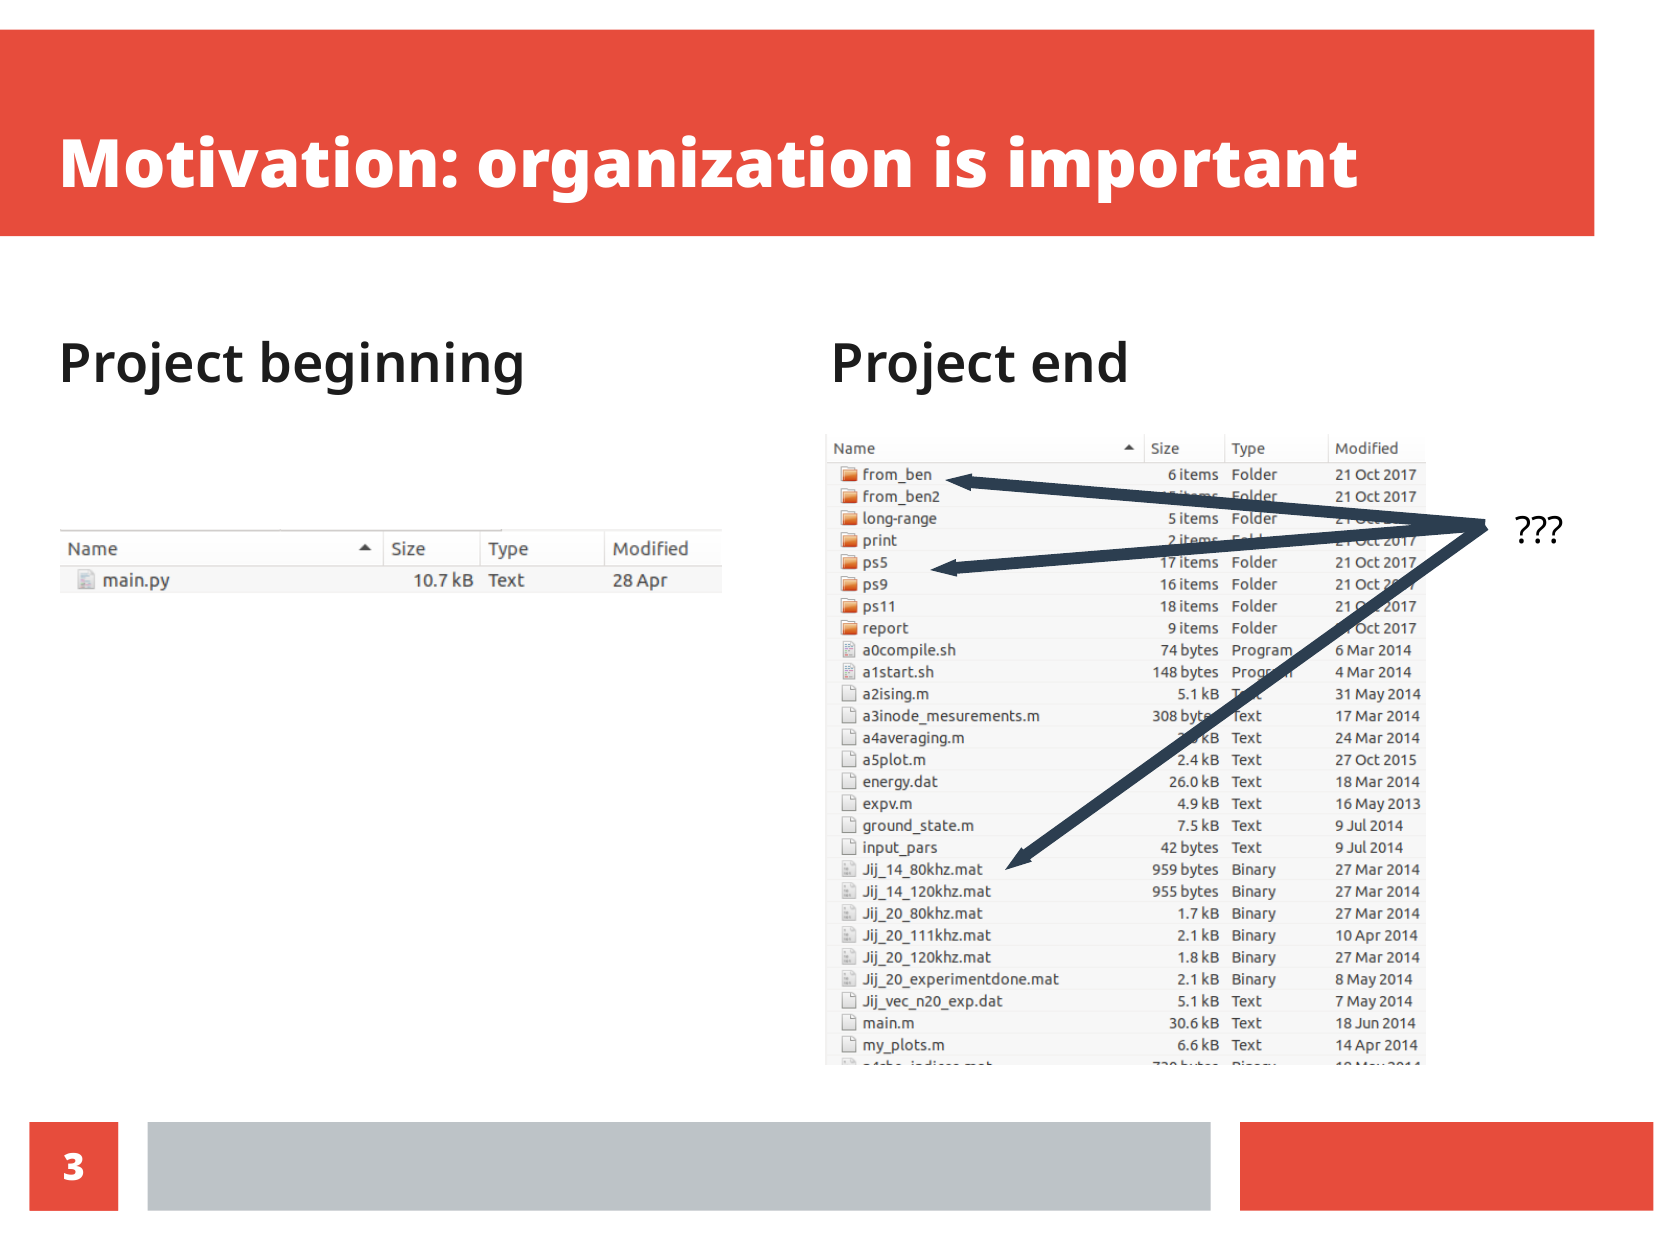

# Motivation: organization is important
Project beginning
Project end
???
3